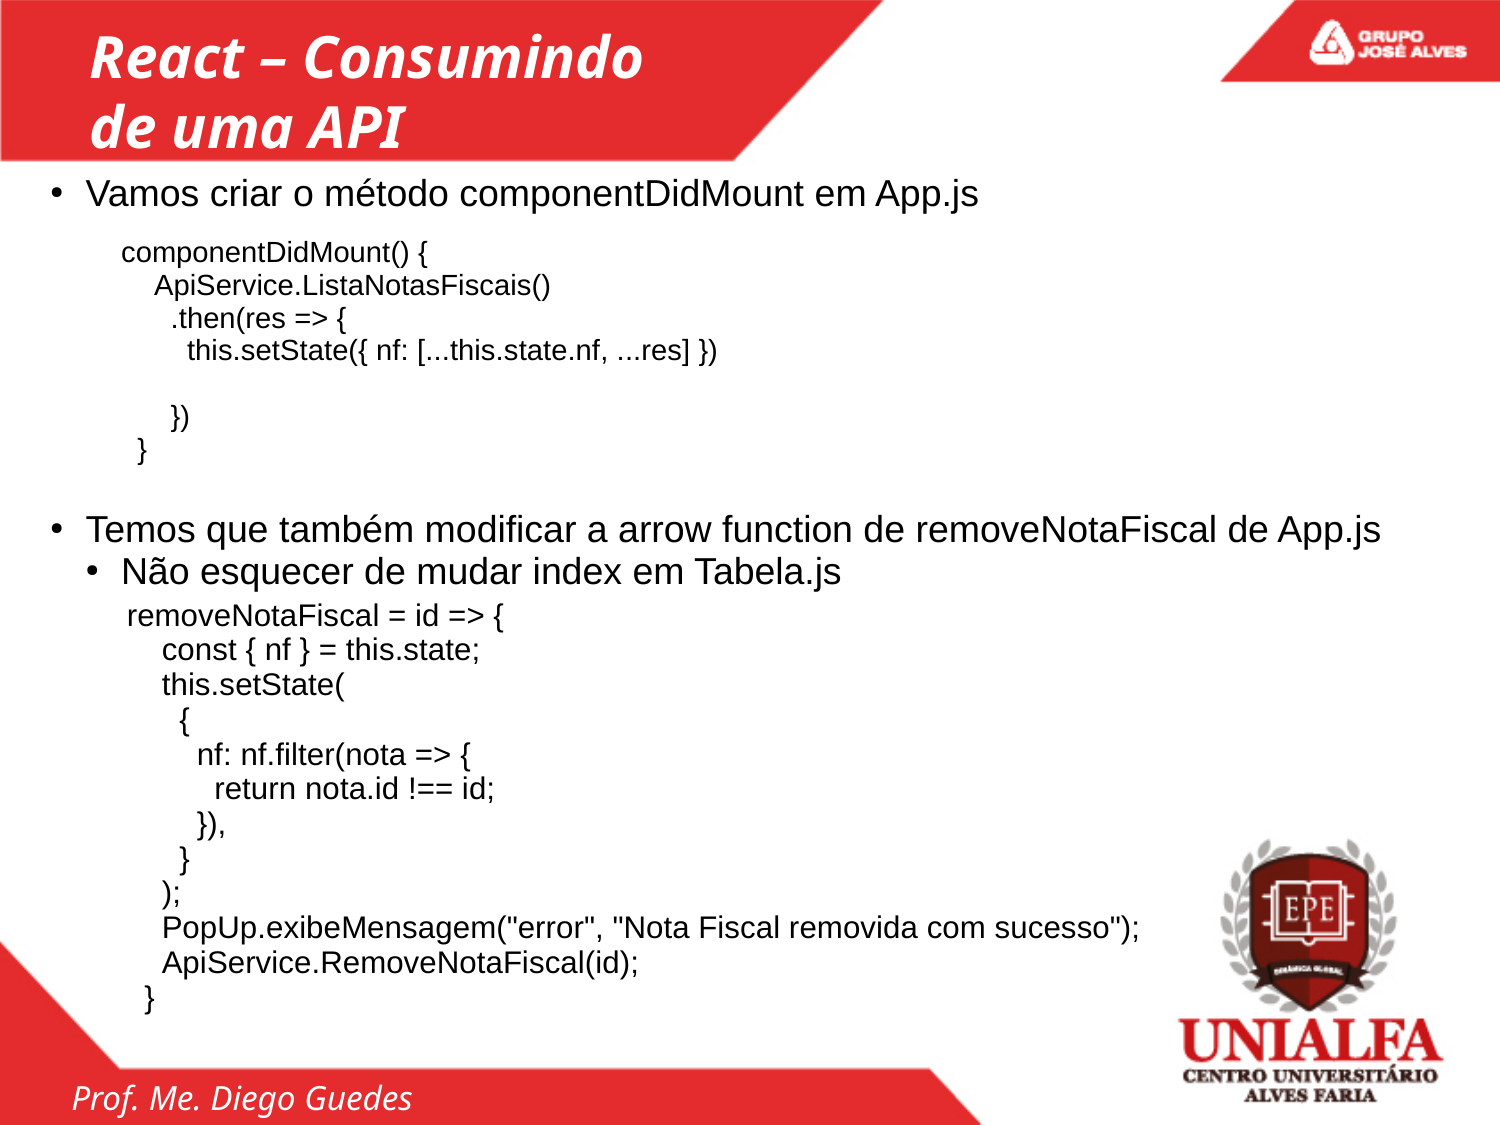

React – Consumindo de uma API
Vamos criar o método componentDidMount em App.js
Temos que também modificar a arrow function de removeNotaFiscal de App.js
Não esquecer de mudar index em Tabela.js
componentDidMount() {
 ApiService.ListaNotasFiscais()
 .then(res => {
 this.setState({ nf: [...this.state.nf, ...res] })
 })
 }
removeNotaFiscal = id => {
 const { nf } = this.state;
 this.setState(
 {
 nf: nf.filter(nota => {
 return nota.id !== id;
 }),
 }
 );
 PopUp.exibeMensagem("error", "Nota Fiscal removida com sucesso");
 ApiService.RemoveNotaFiscal(id);
 }
Prof. Me. Diego Guedes